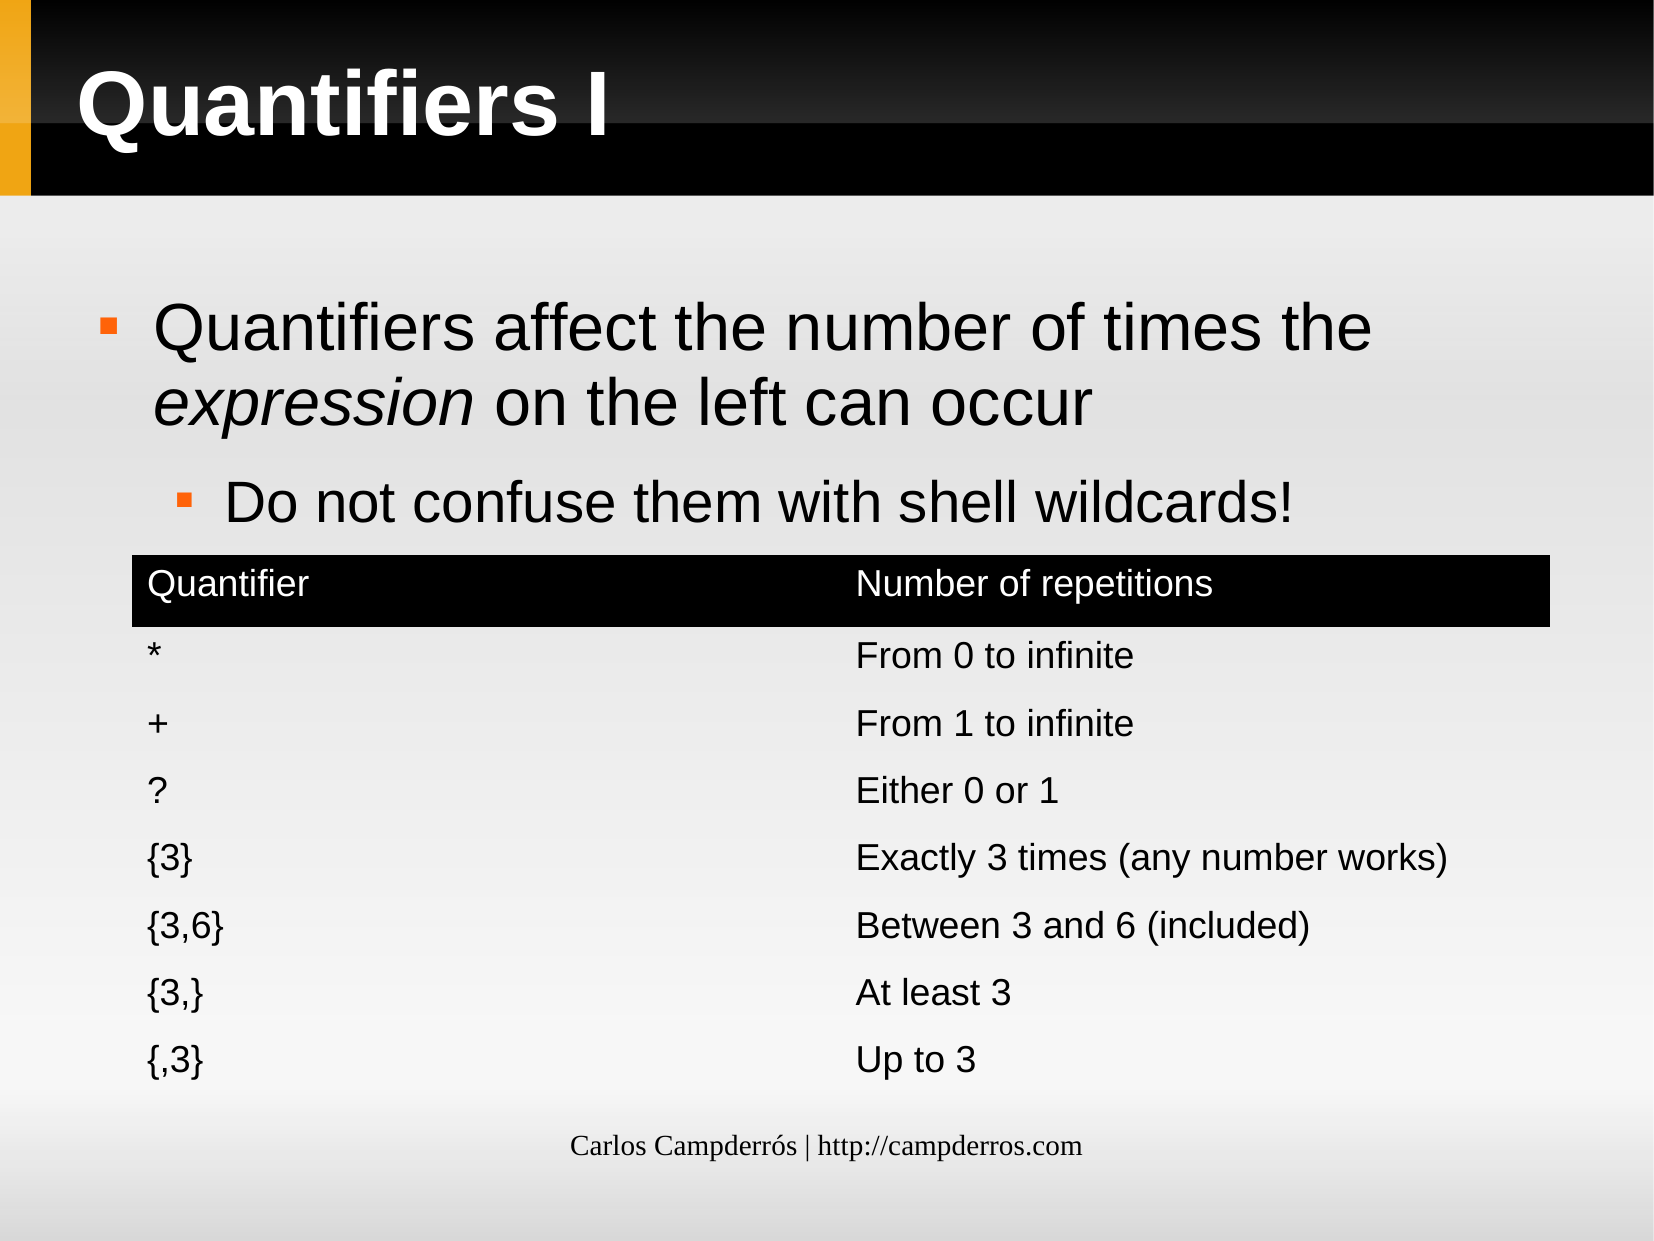

# Quantifiers I
Quantifiers affect the number of times the expression on the left can occur
Do not confuse them with shell wildcards!
| Quantifier | Number of repetitions |
| --- | --- |
| \* | From 0 to infinite |
| + | From 1 to infinite |
| ? | Either 0 or 1 |
| {3} | Exactly 3 times (any number works) |
| {3,6} | Between 3 and 6 (included) |
| {3,} | At least 3 |
| {,3} | Up to 3 |
Carlos Campderrós | http://campderros.com